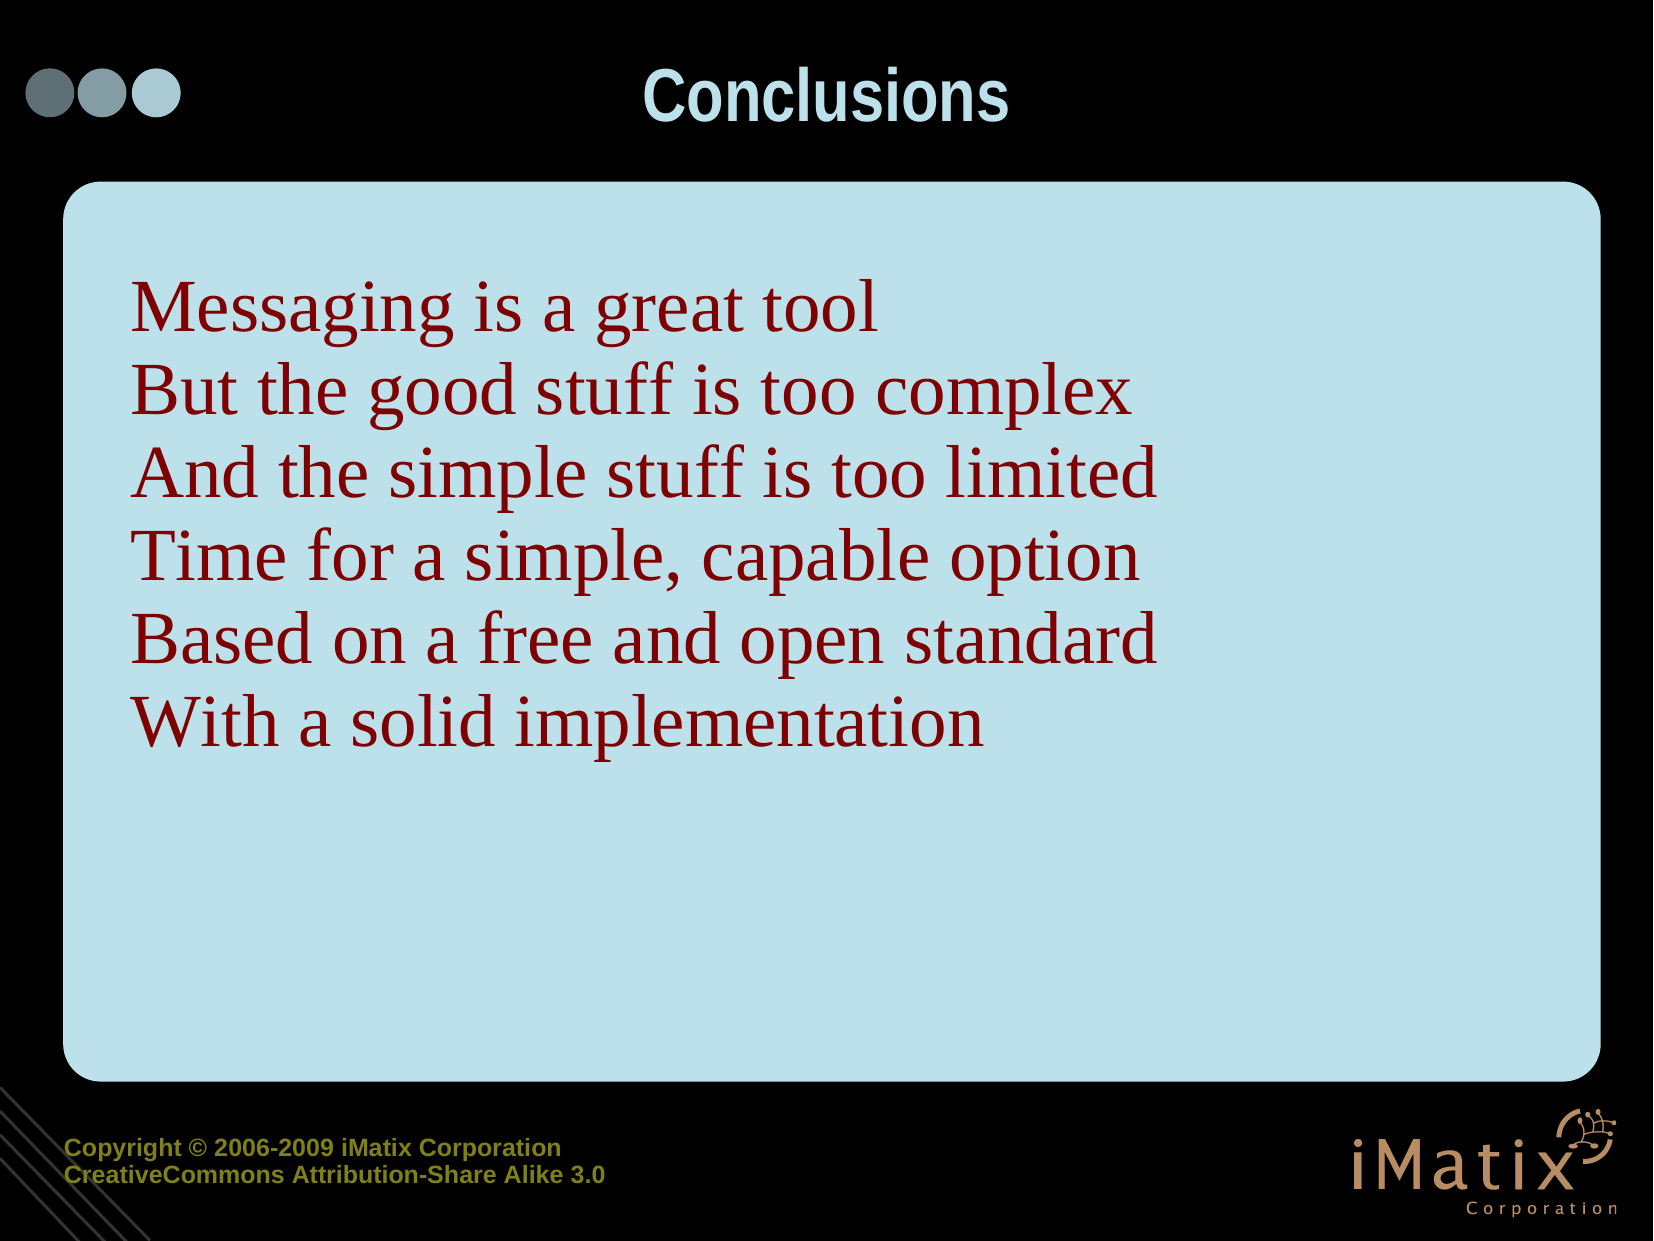

# Conclusions
Messaging is a great tool
But the good stuff is too complex
And the simple stuff is too limited
Time for a simple, capable option
Based on a free and open standard
With a solid implementation